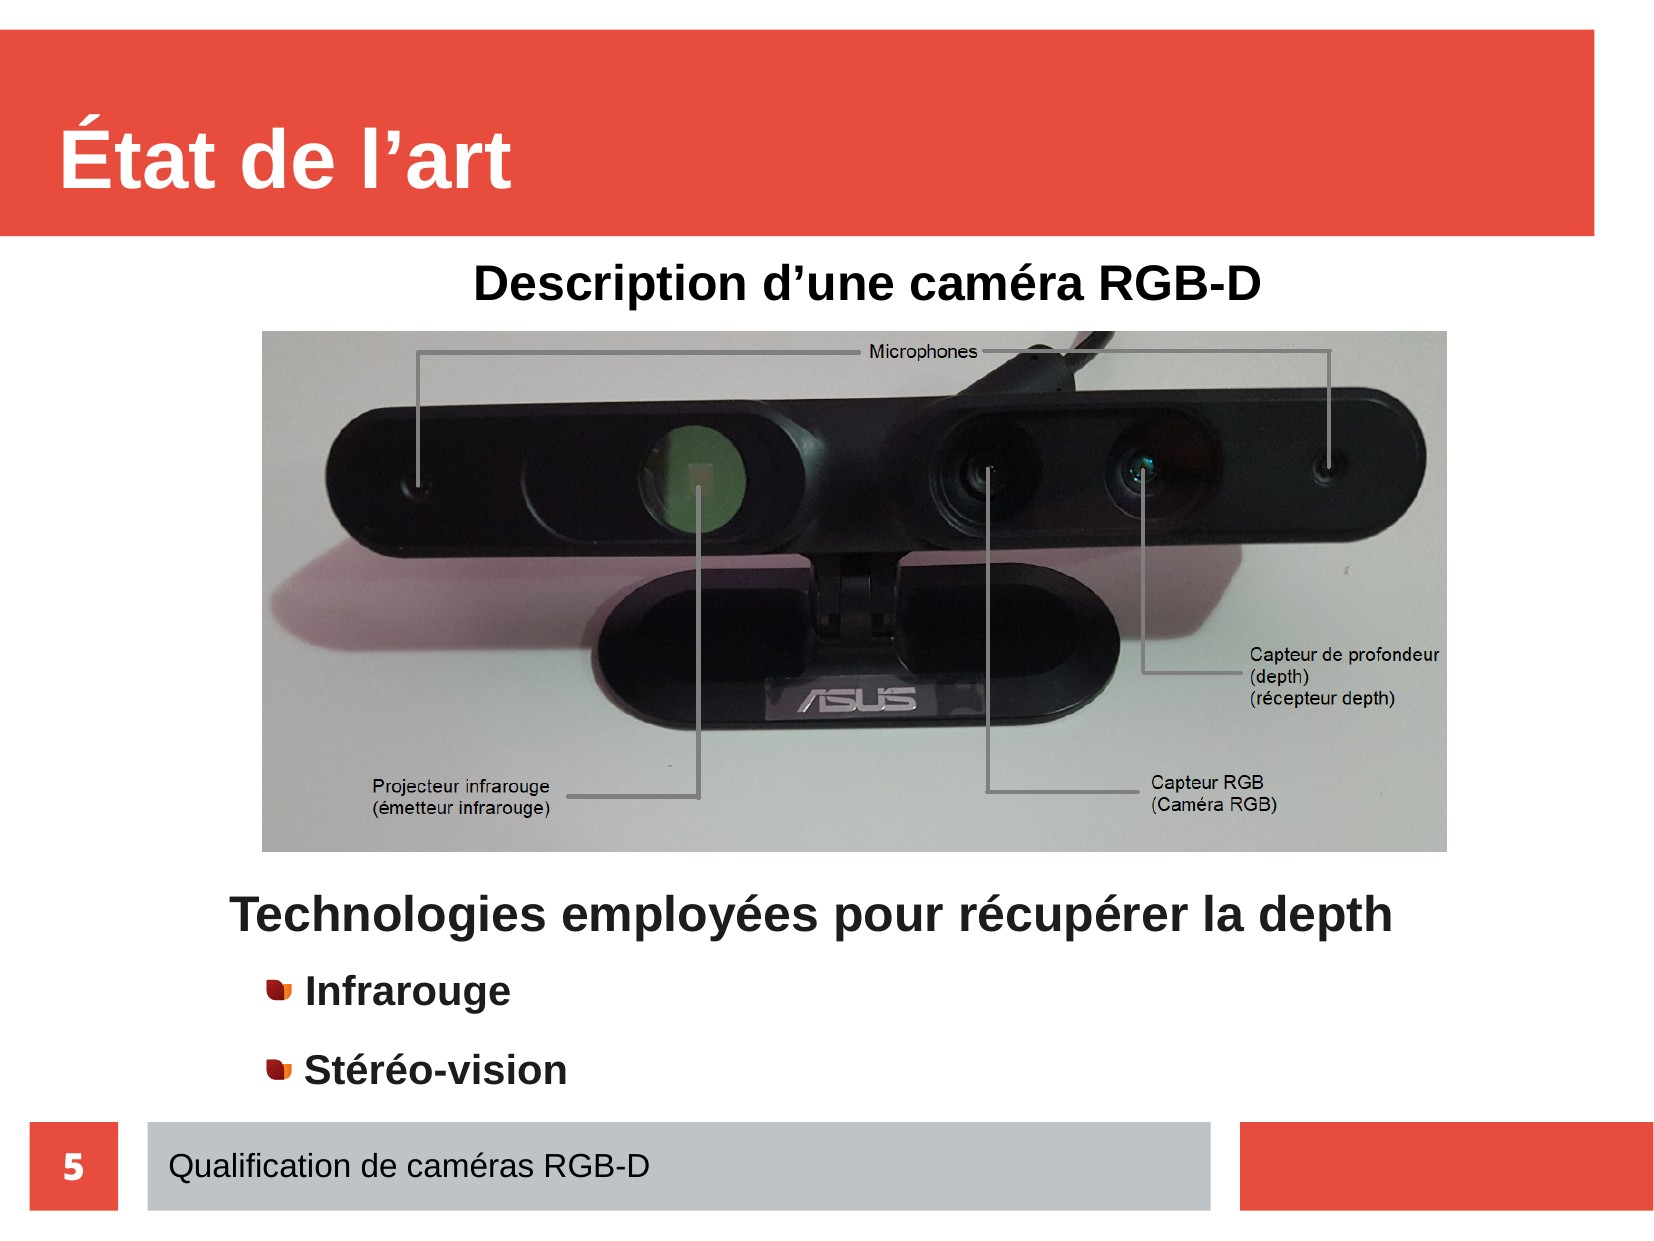

# État de l’art
Description d’une caméra RGB-D
Technologies employées pour récupérer la depth
 Infrarouge
 Stéréo-vision
5
Qualification de caméras RGB-D